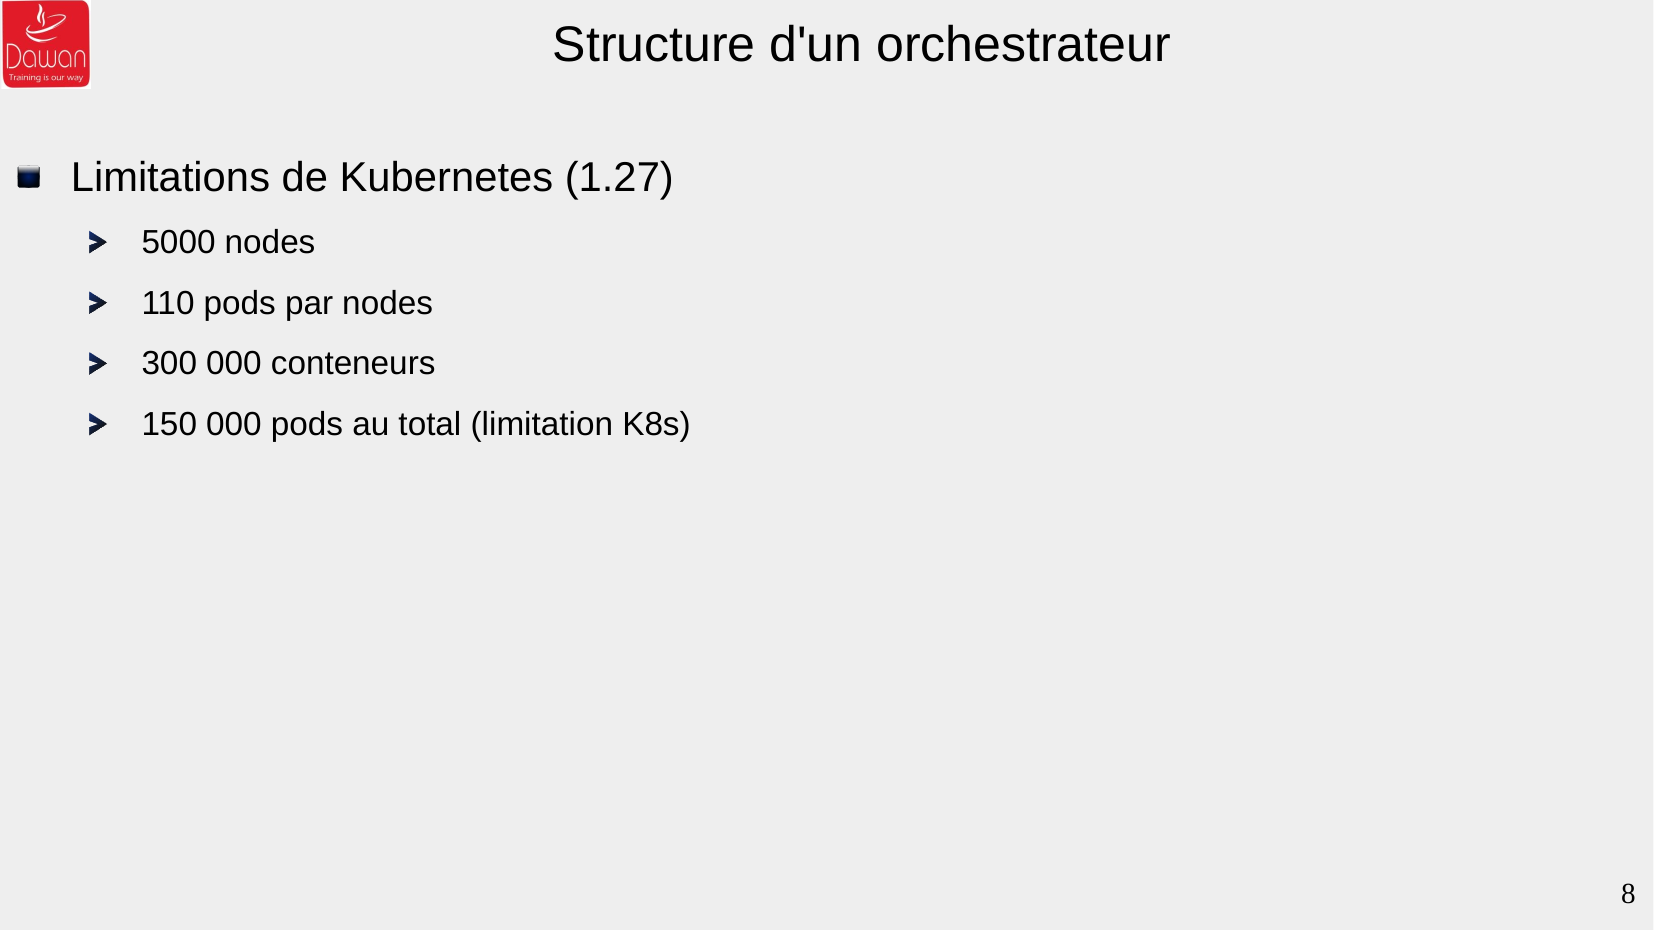

# Structure d'un orchestrateur
Limitations de Kubernetes (1.27)
5000 nodes
110 pods par nodes
300 000 conteneurs
150 000 pods au total (limitation K8s)
8